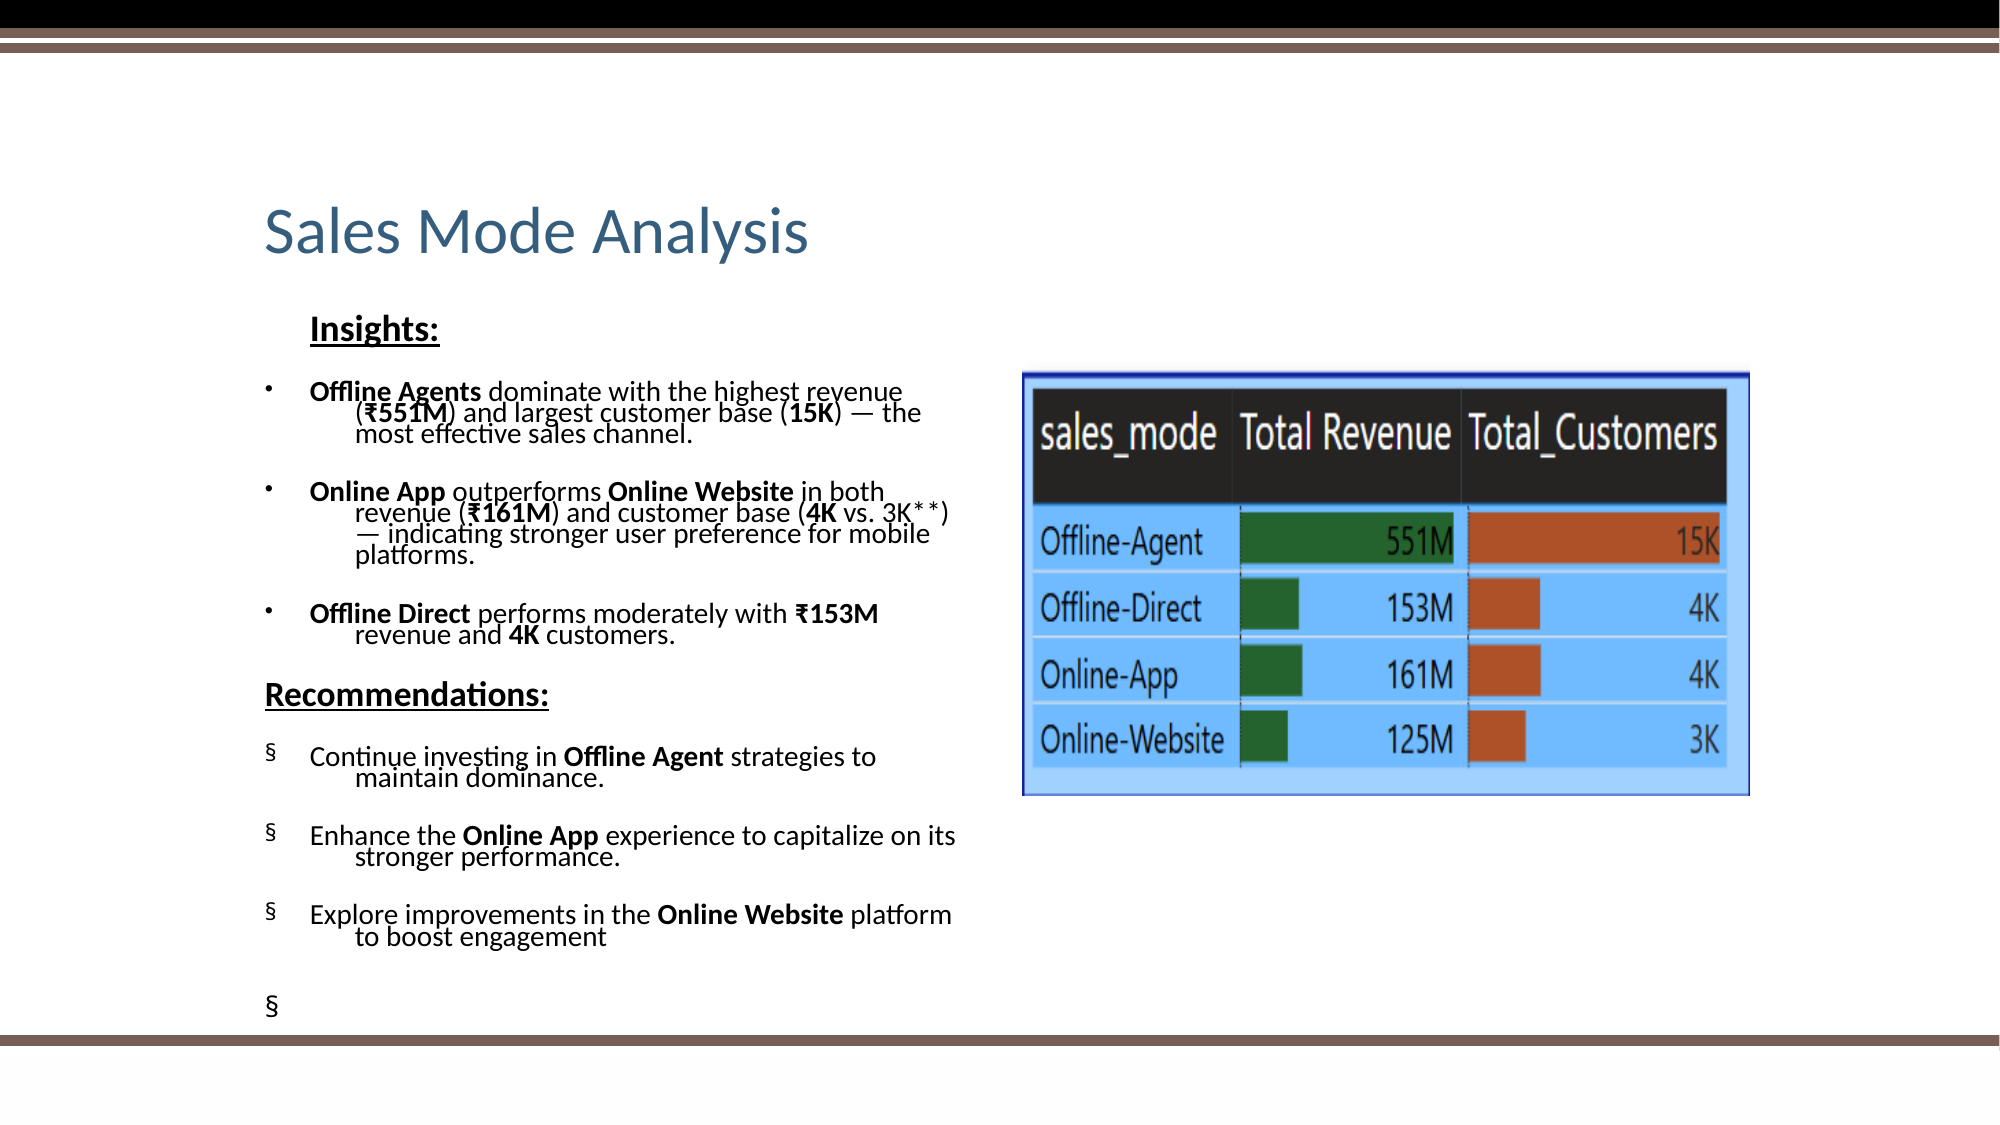

# Sales Mode Analysis
Insights:
Offline Agents dominate with the highest revenue (₹551M) and largest customer base (15K) — the most effective sales channel.
Online App outperforms Online Website in both revenue (₹161M) and customer base (4K vs. 3K**) — indicating stronger user preference for mobile platforms.
Offline Direct performs moderately with ₹153M revenue and 4K customers.
Recommendations:
Continue investing in Offline Agent strategies to maintain dominance.
Enhance the Online App experience to capitalize on its stronger performance.
Explore improvements in the Online Website platform to boost engagement